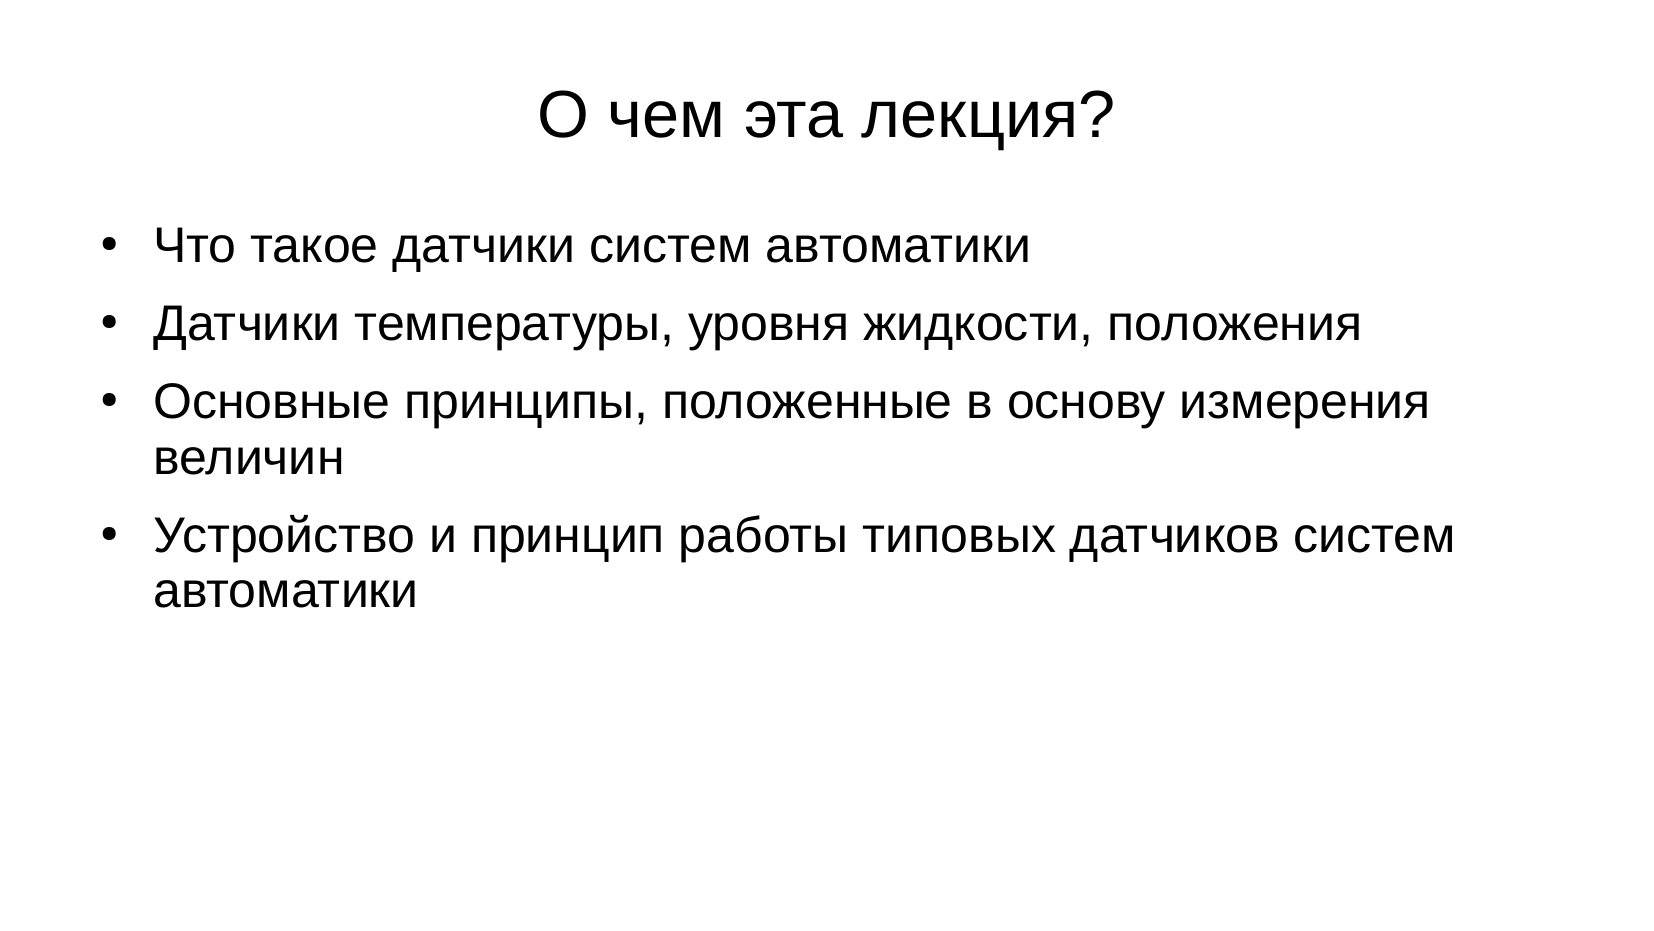

# О чем эта лекция?
Что такое датчики систем автоматики
Датчики температуры, уровня жидкости, положения
Основные принципы, положенные в основу измерения величин
Устройство и принцип работы типовых датчиков систем автоматики